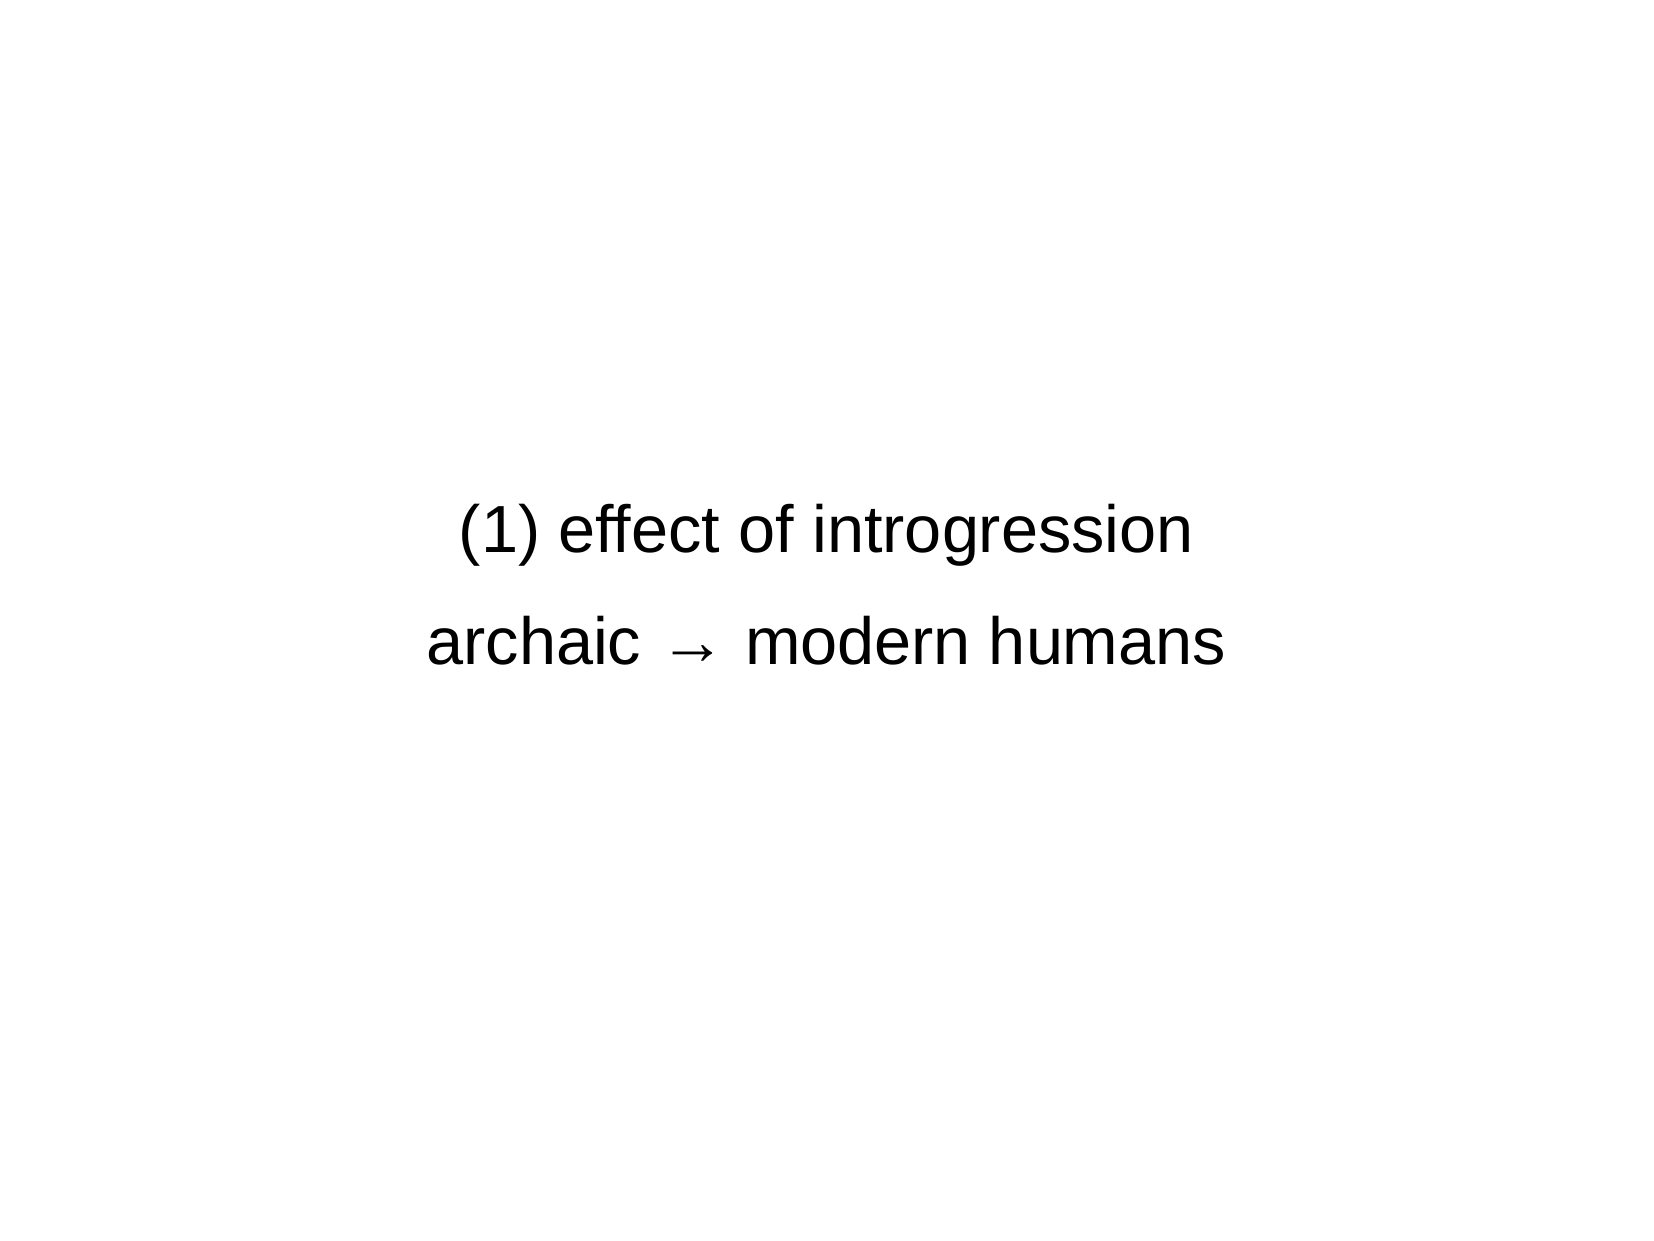

# (1) effect of introgression archaic → modern humans